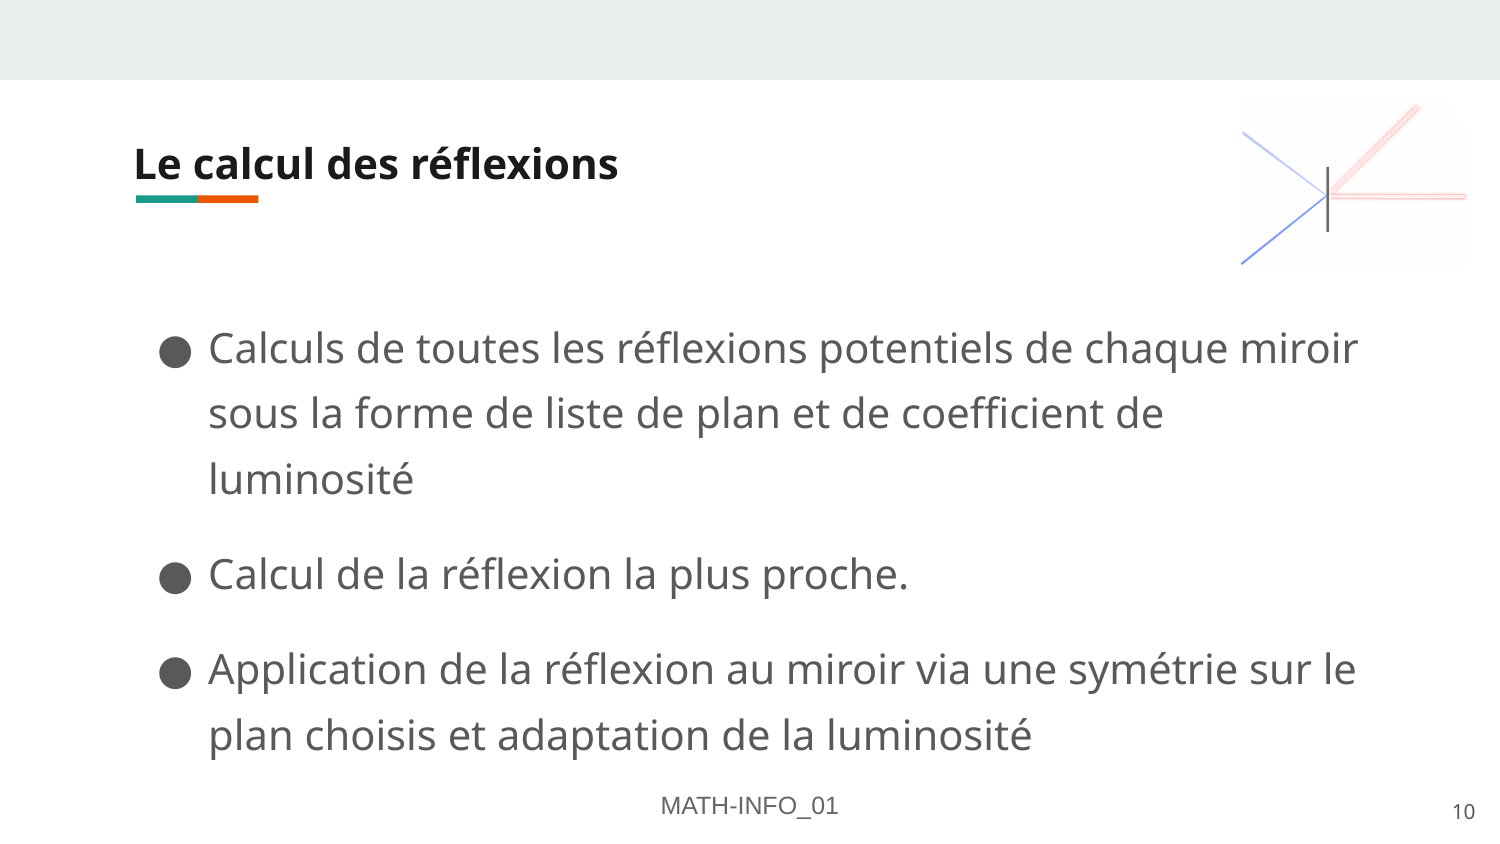

# Le calcul des réflexions
Calculs de toutes les réflexions potentiels de chaque miroir sous la forme de liste de plan et de coefficient de luminosité
Calcul de la réflexion la plus proche.
Application de la réflexion au miroir via une symétrie sur le plan choisis et adaptation de la luminosité
10
MATH-INFO_01